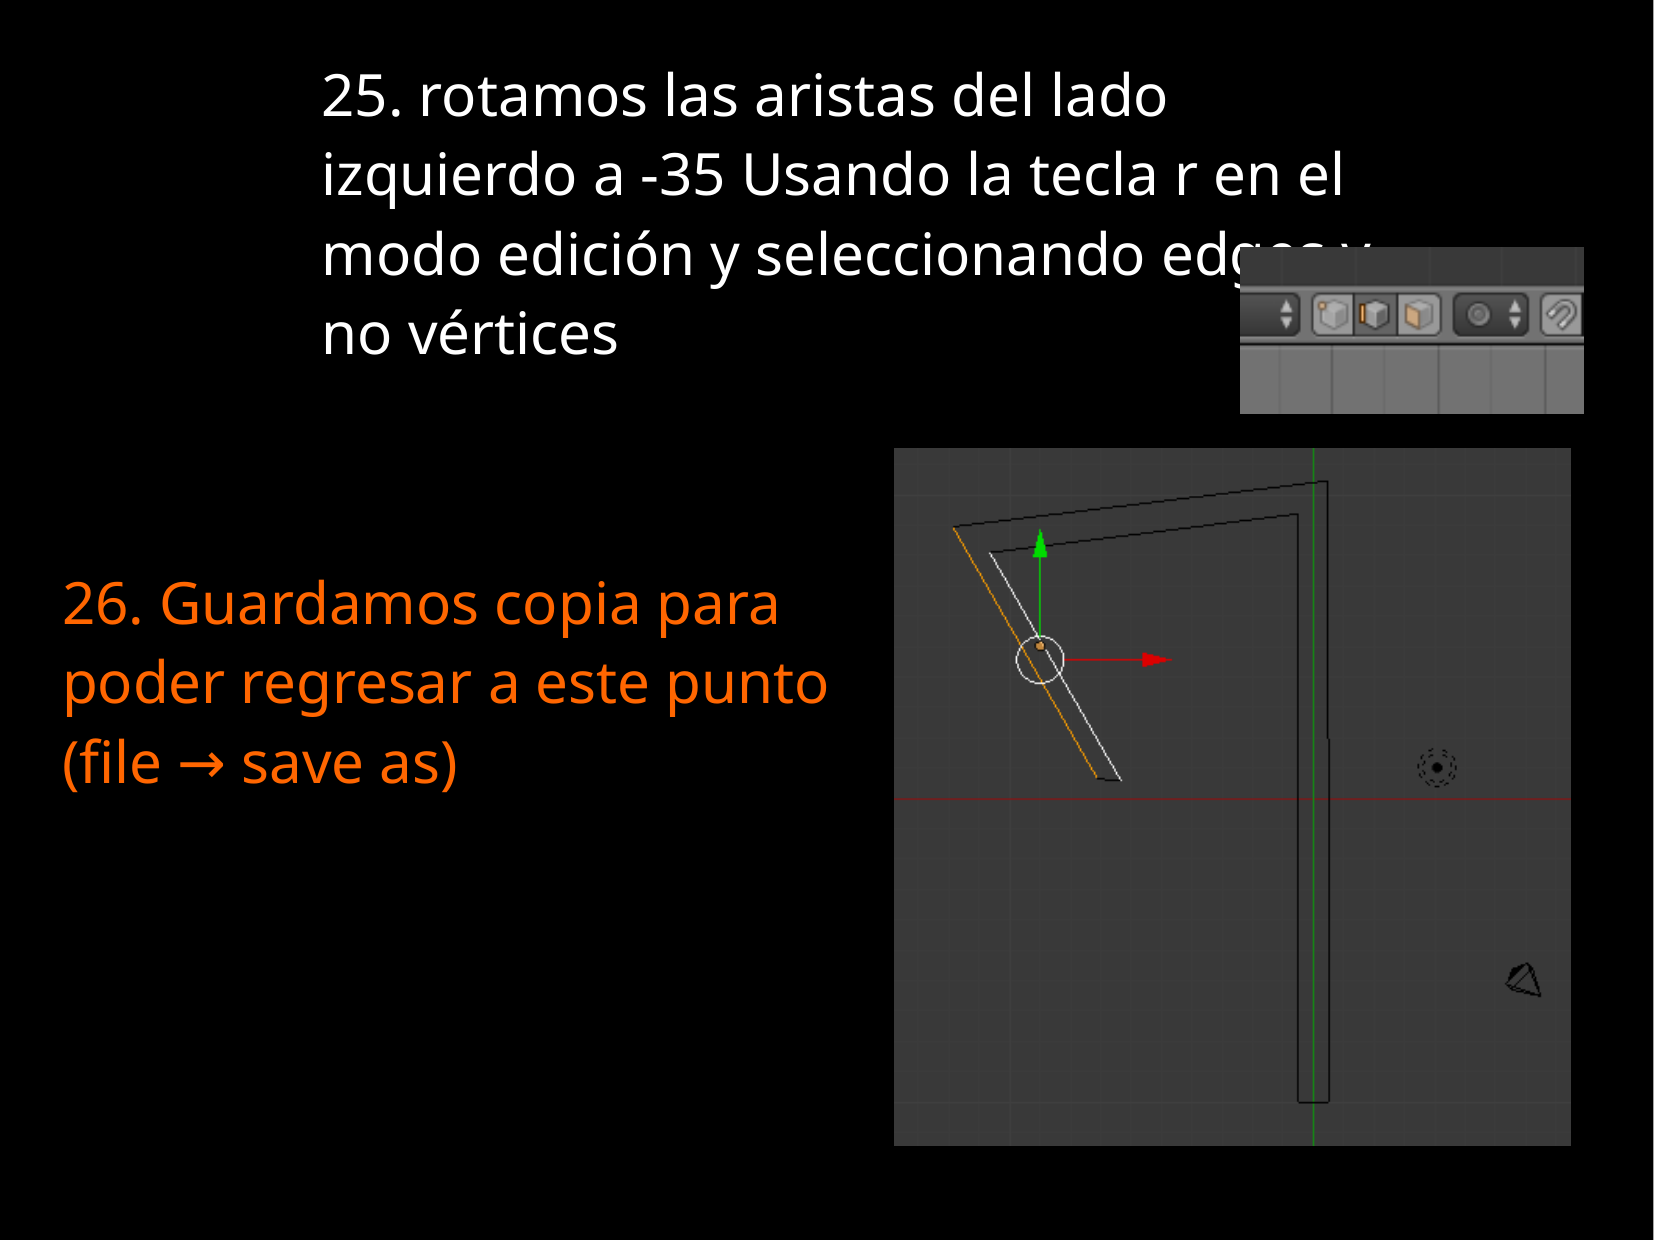

25. rotamos las aristas del lado izquierdo a -35 Usando la tecla r en el modo edición y seleccionando edges y no vértices
26. Guardamos copia para poder regresar a este punto (file → save as)